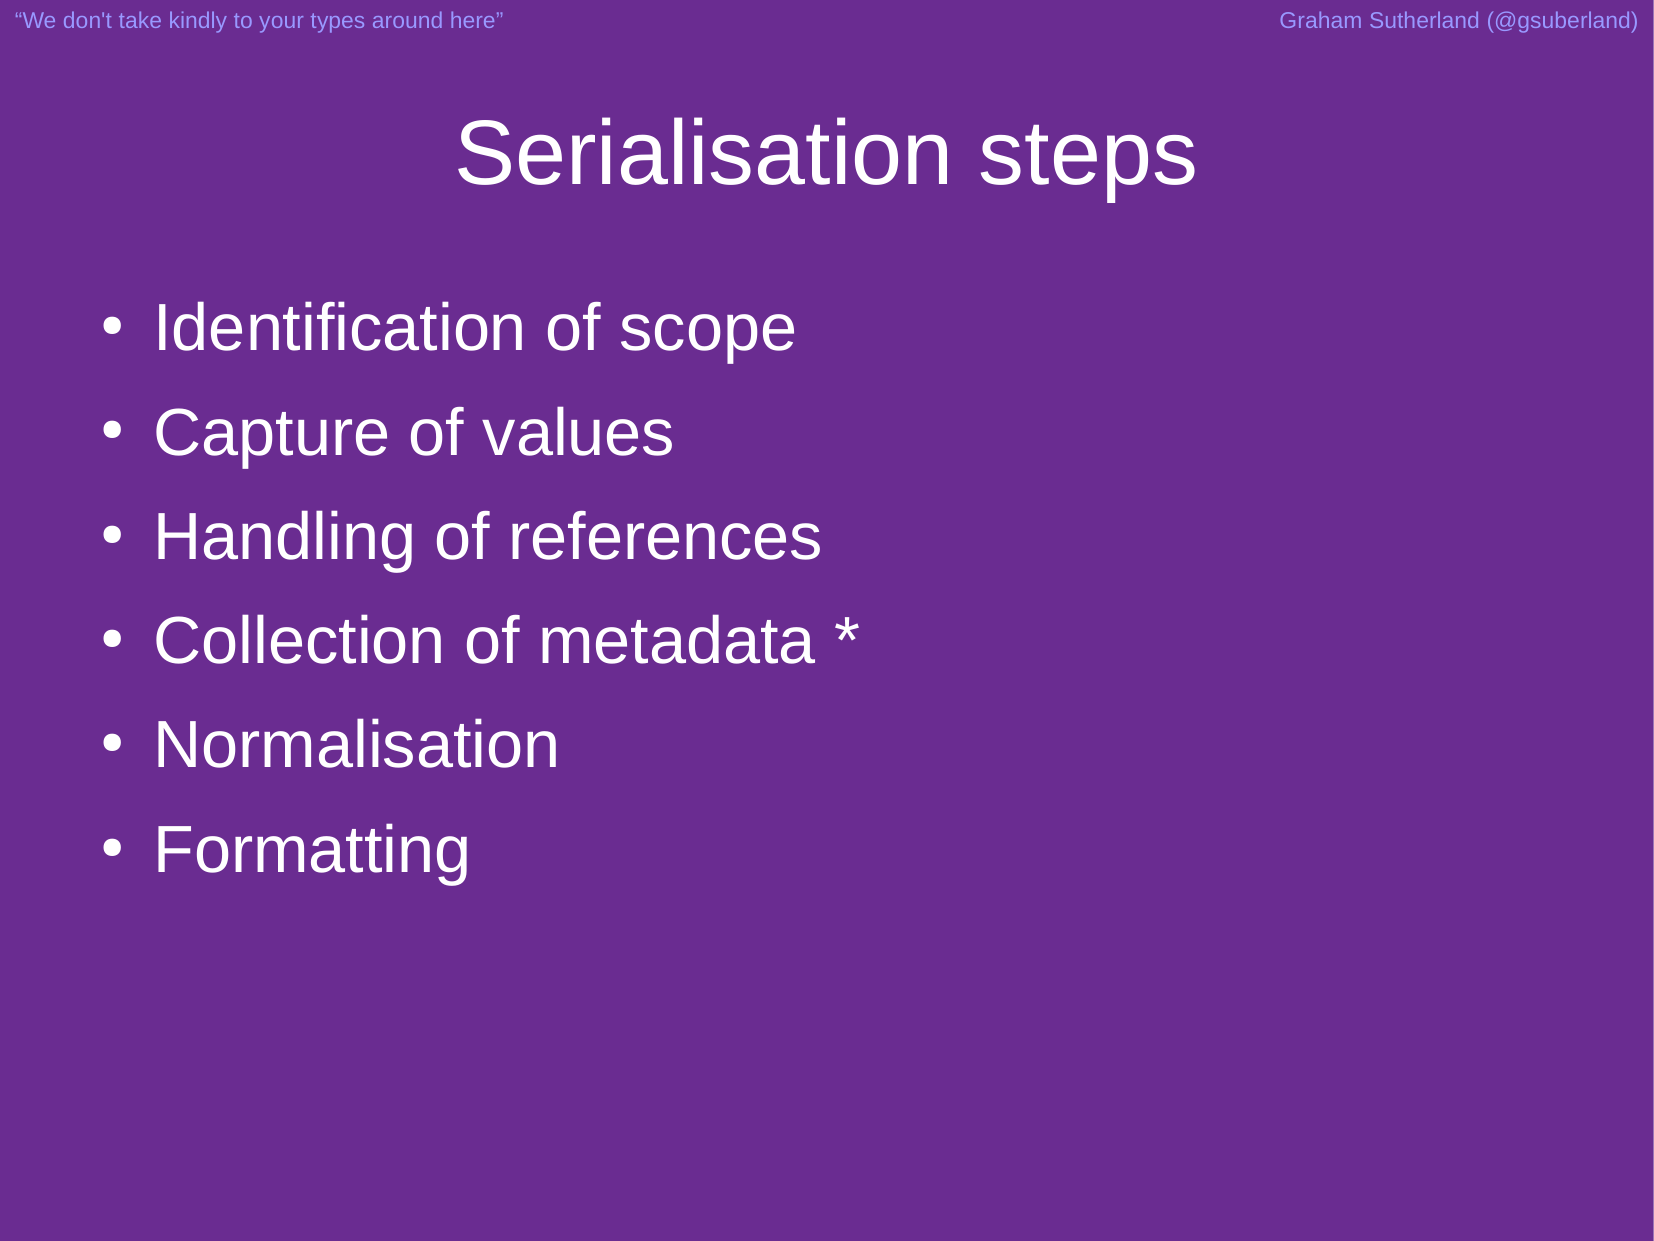

# Serialisation steps
Identification of scope
Capture of values
Handling of references
Collection of metadata *
Normalisation
Formatting